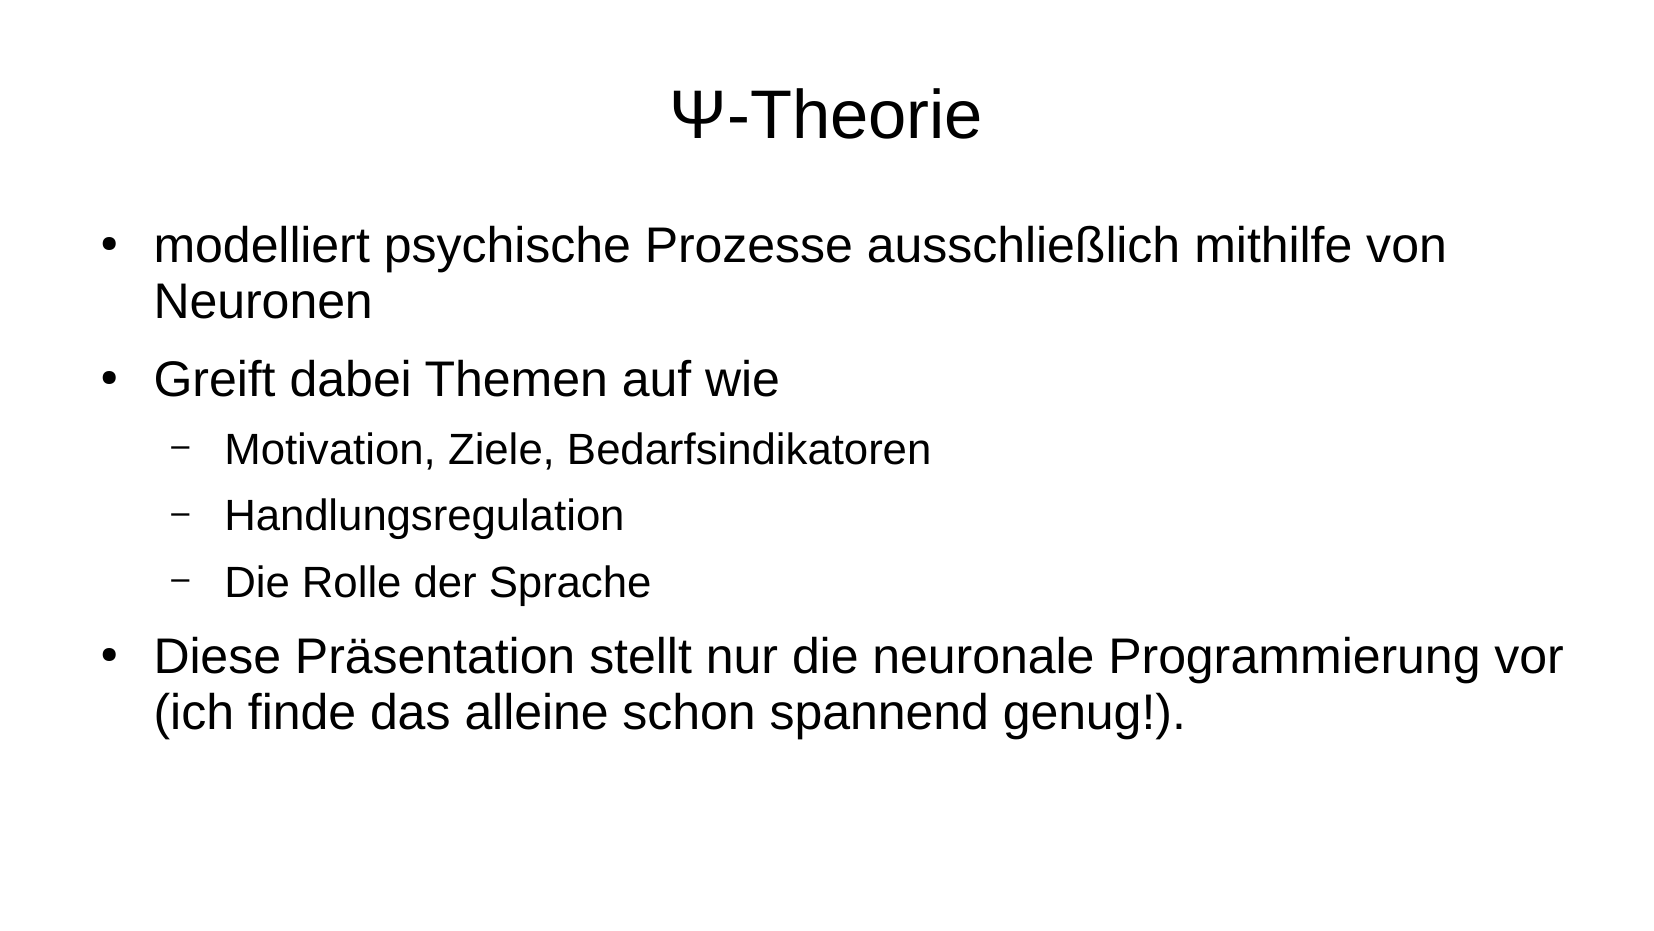

# Ψ-Theorie
modelliert psychische Prozesse ausschließlich mithilfe von Neuronen
Greift dabei Themen auf wie
Motivation, Ziele, Bedarfsindikatoren
Handlungsregulation
Die Rolle der Sprache
Diese Präsentation stellt nur die neuronale Programmierung vor (ich finde das alleine schon spannend genug!).